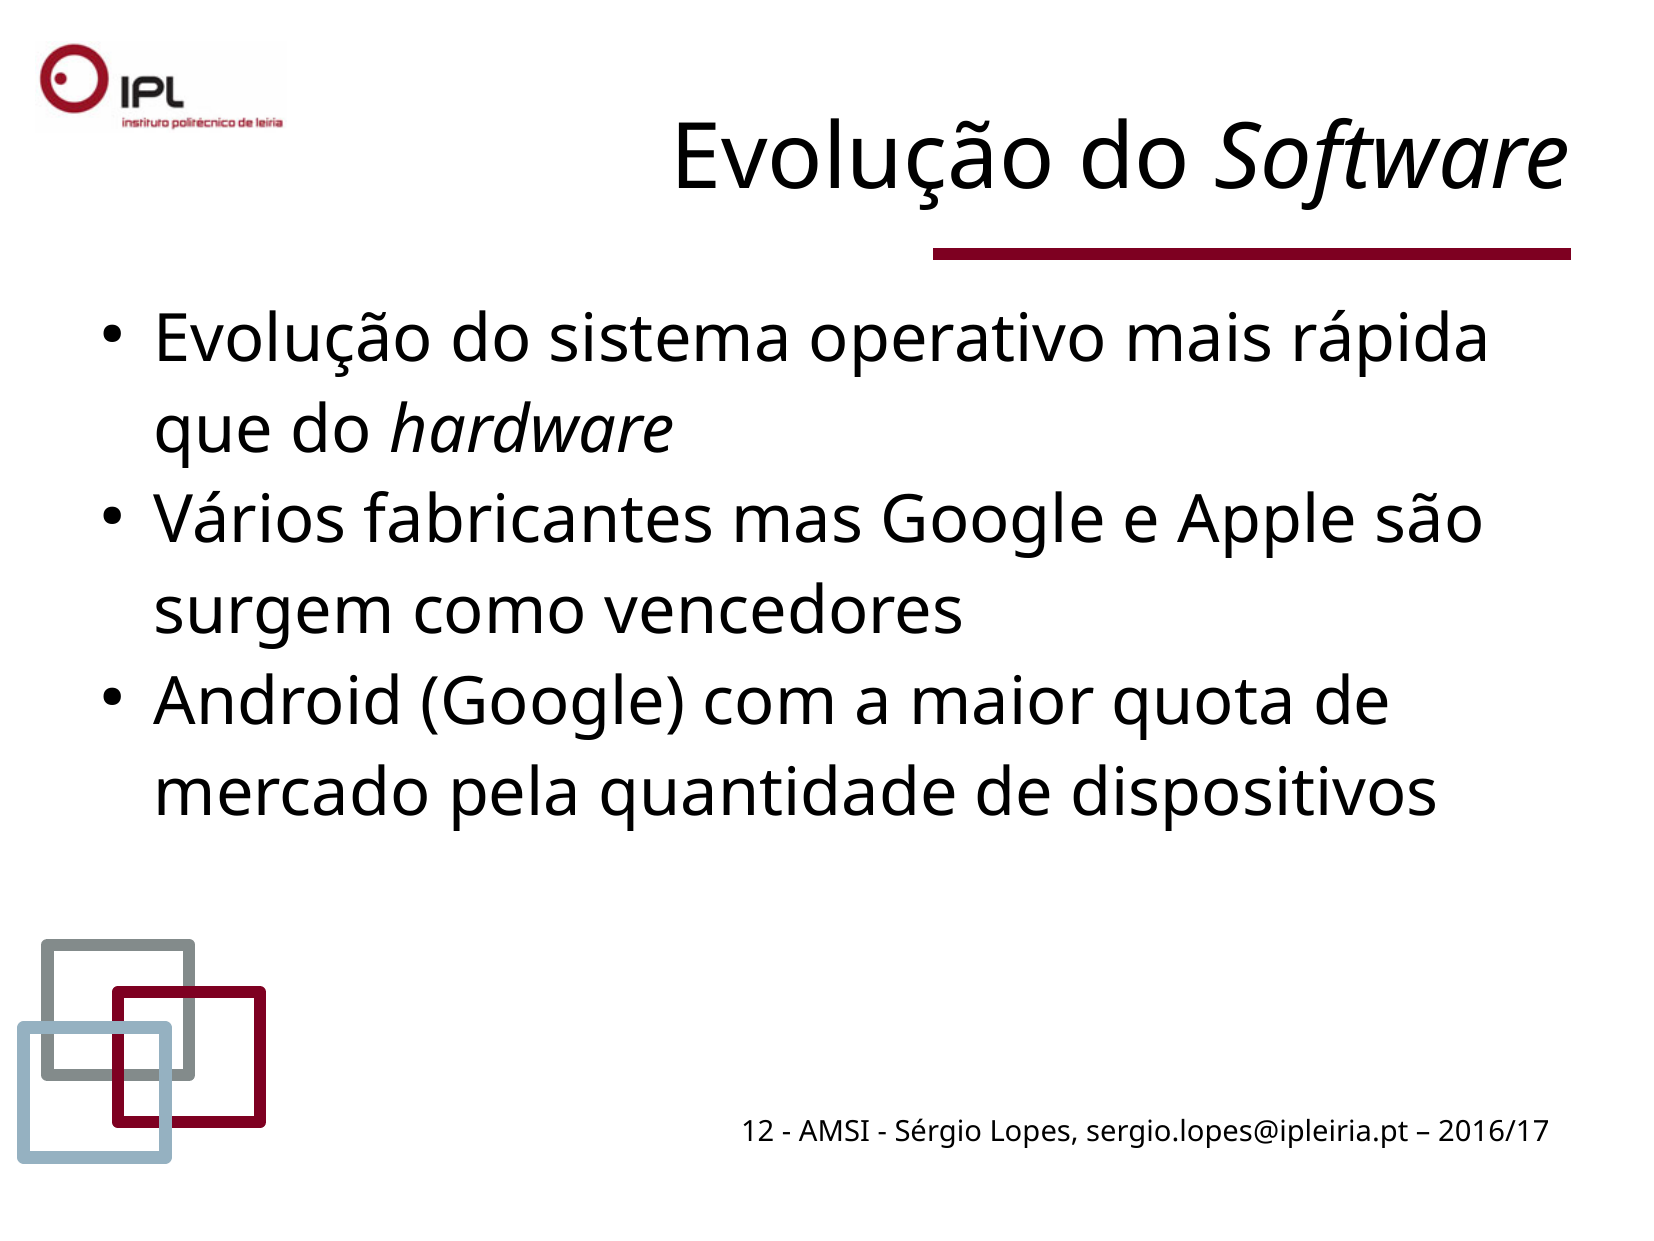

# Evolução do Software
Evolução do sistema operativo mais rápida que do hardware
Vários fabricantes mas Google e Apple são surgem como vencedores
Android (Google) com a maior quota de mercado pela quantidade de dispositivos
12 - AMSI - Sérgio Lopes, sergio.lopes@ipleiria.pt – 2016/17